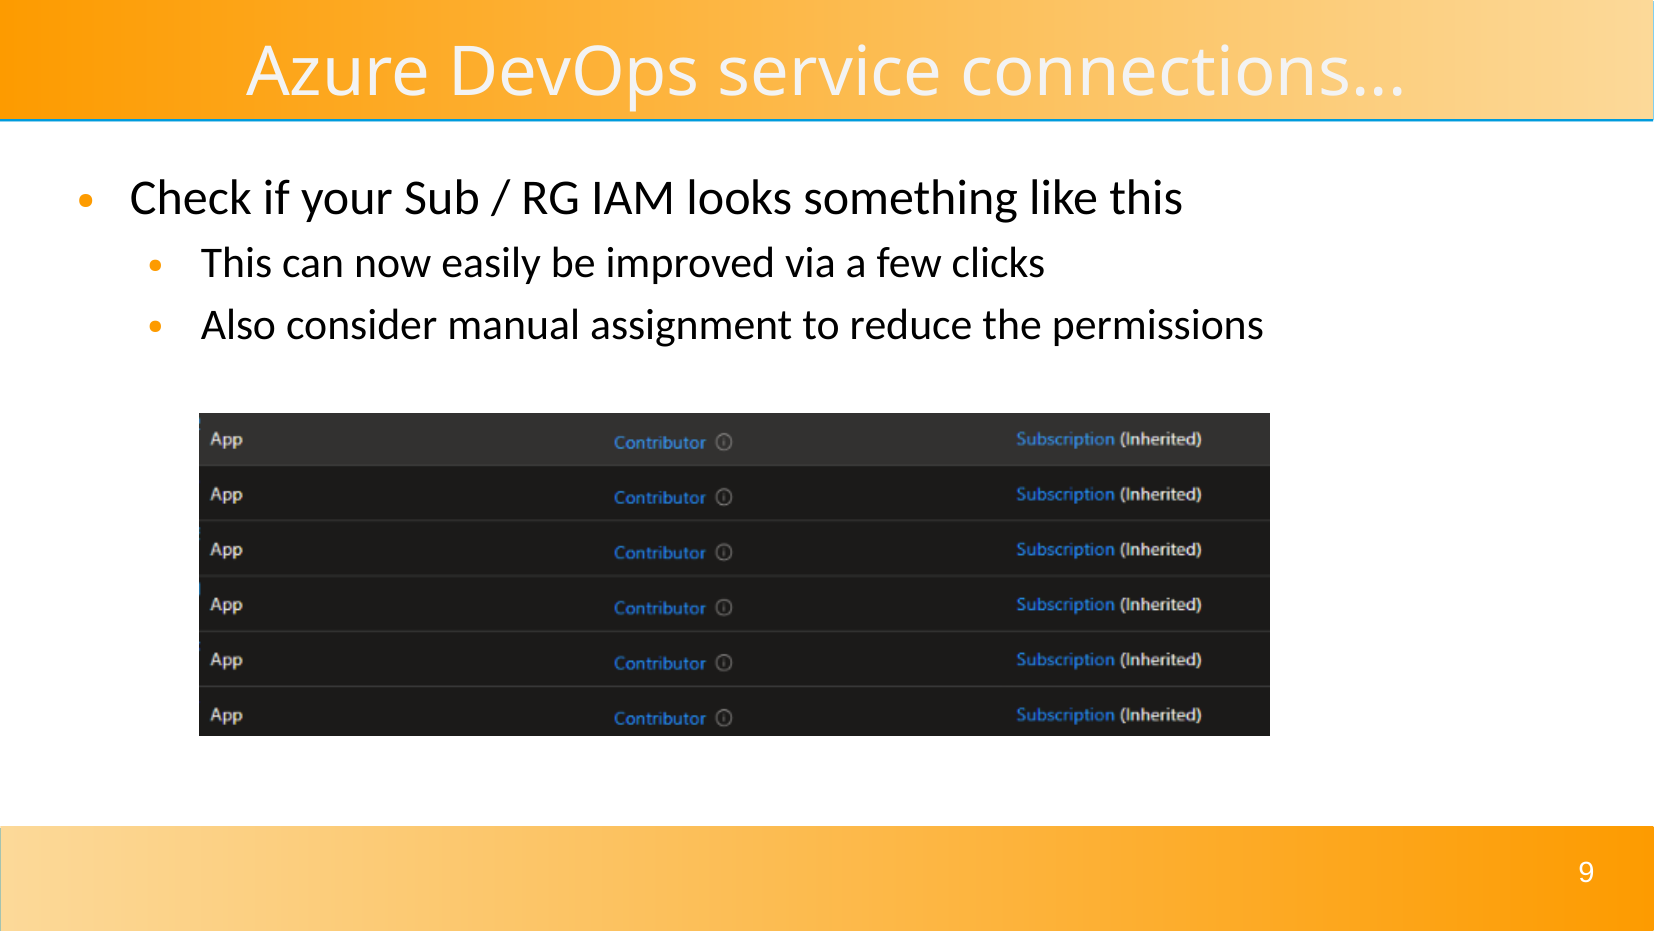

# Azure DevOps service connections...
Check if your Sub / RG IAM looks something like this
This can now easily be improved via a few clicks
Also consider manual assignment to reduce the permissions
9